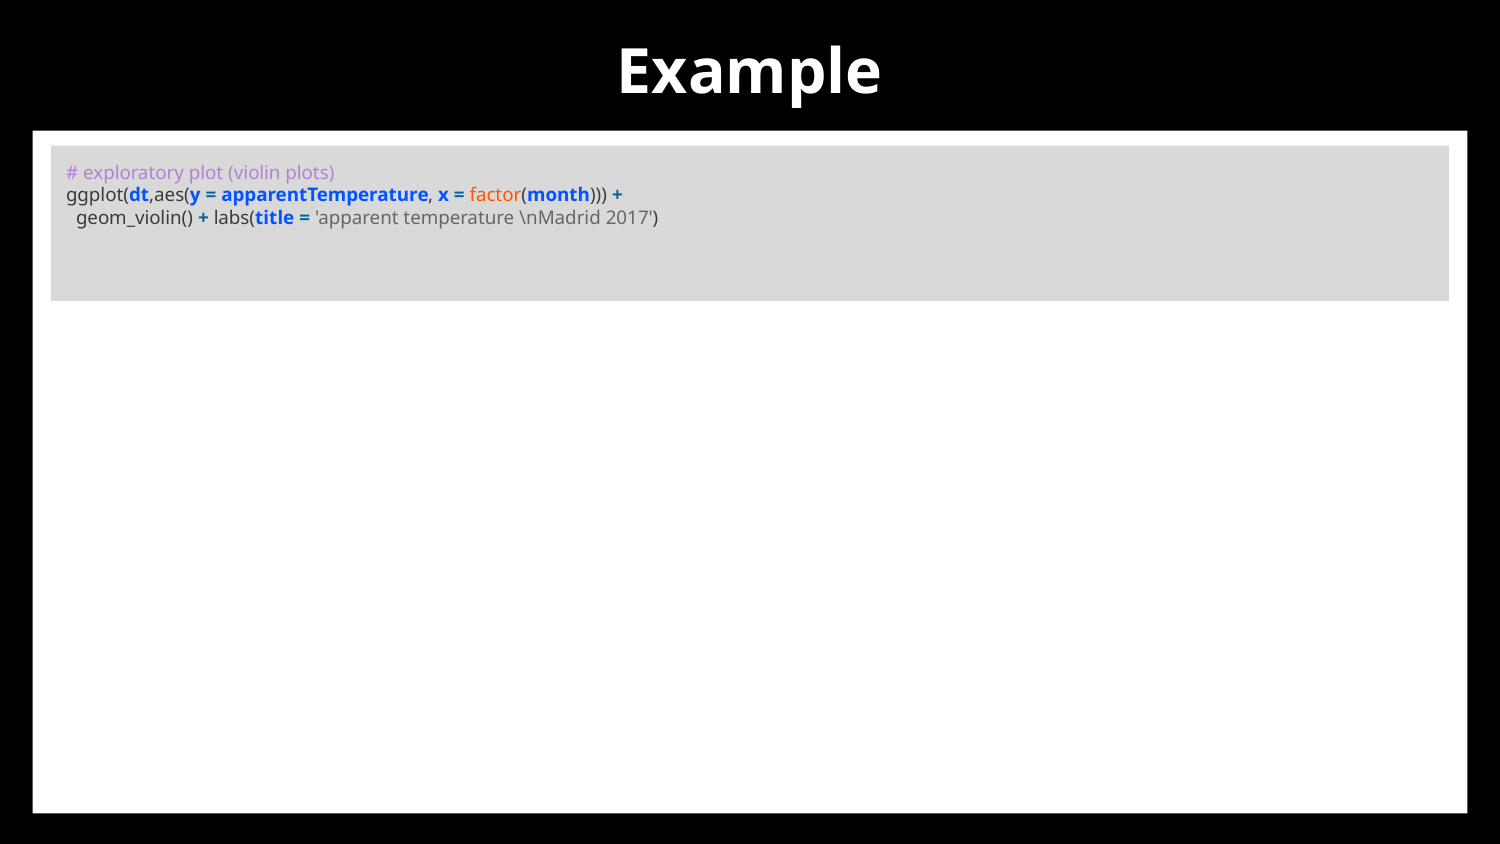

Example
# exploratory plot (violin plots) ggplot(dt,aes(y = apparentTemperature, x = factor(month))) + geom_violin() + labs(title = 'apparent temperature \nMadrid 2017')